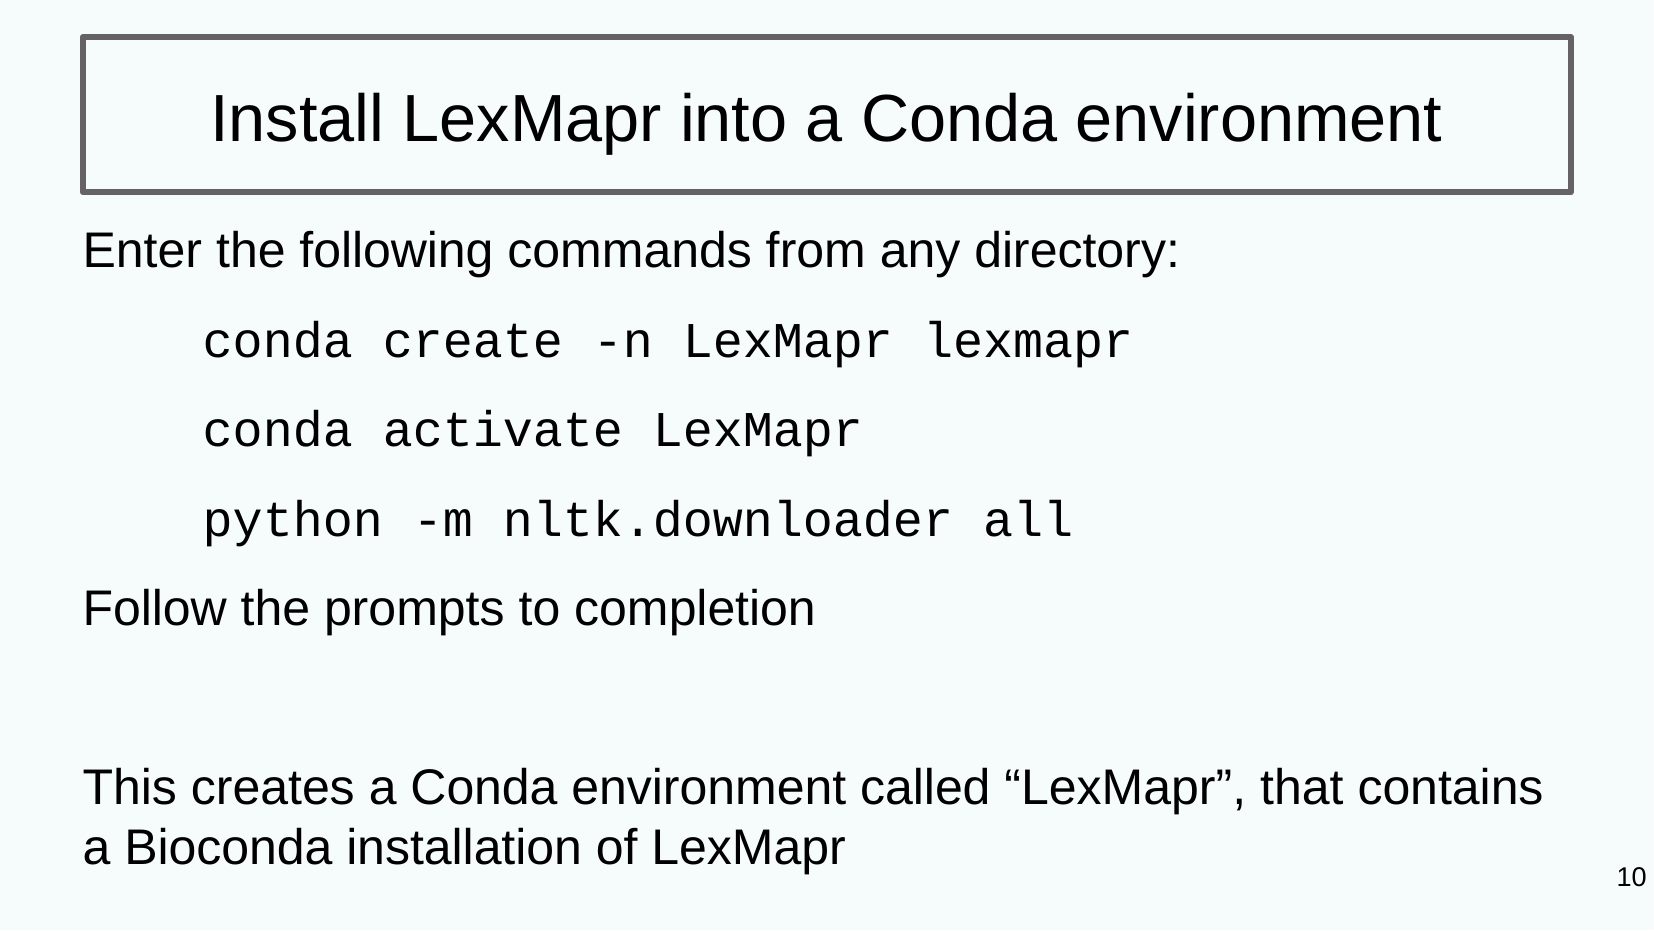

Install LexMapr into a Conda environment
Enter the following commands from any directory:
 conda create -n LexMapr lexmapr
 conda activate LexMapr
 python -m nltk.downloader all
Follow the prompts to completion
This creates a Conda environment called “LexMapr”, that contains a Bioconda installation of LexMapr